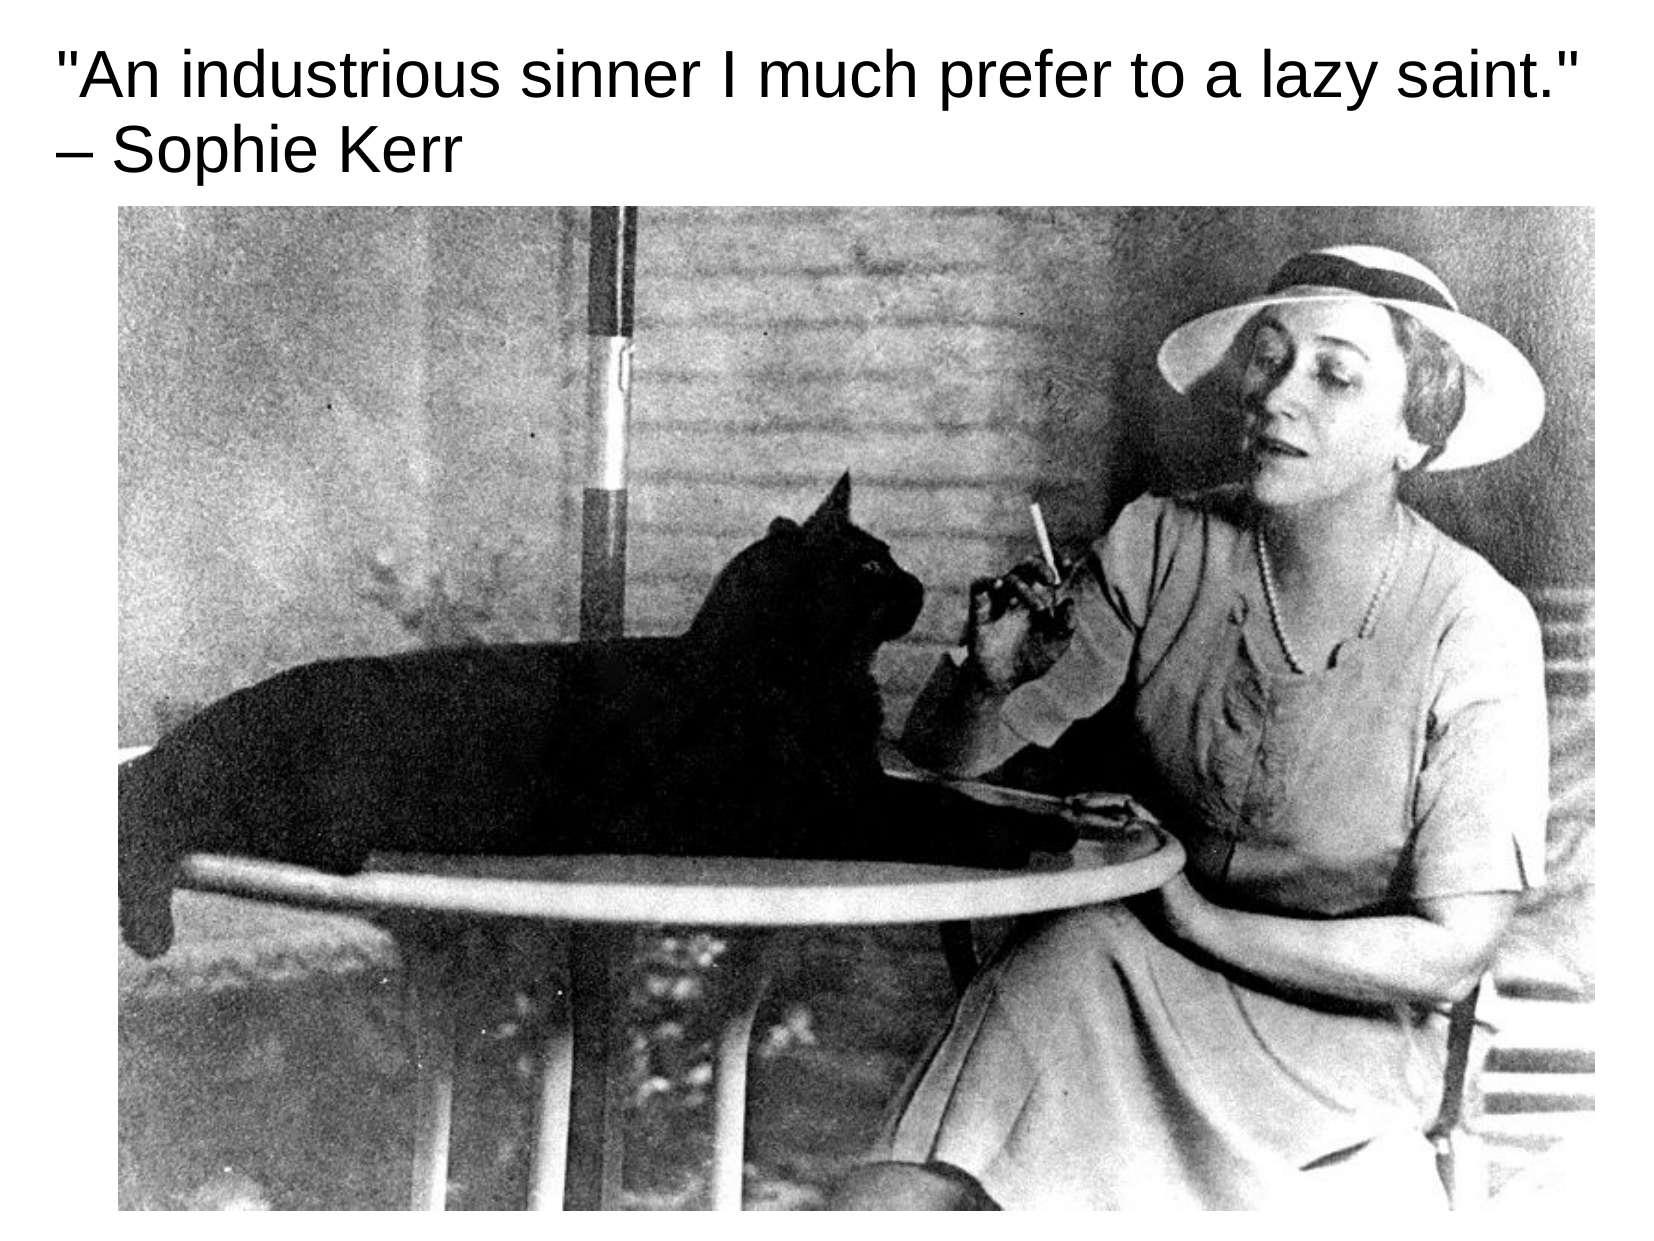

"An industrious sinner I much prefer to a lazy saint." – Sophie Kerr
PURR - Astrolunch Jan 2010
15